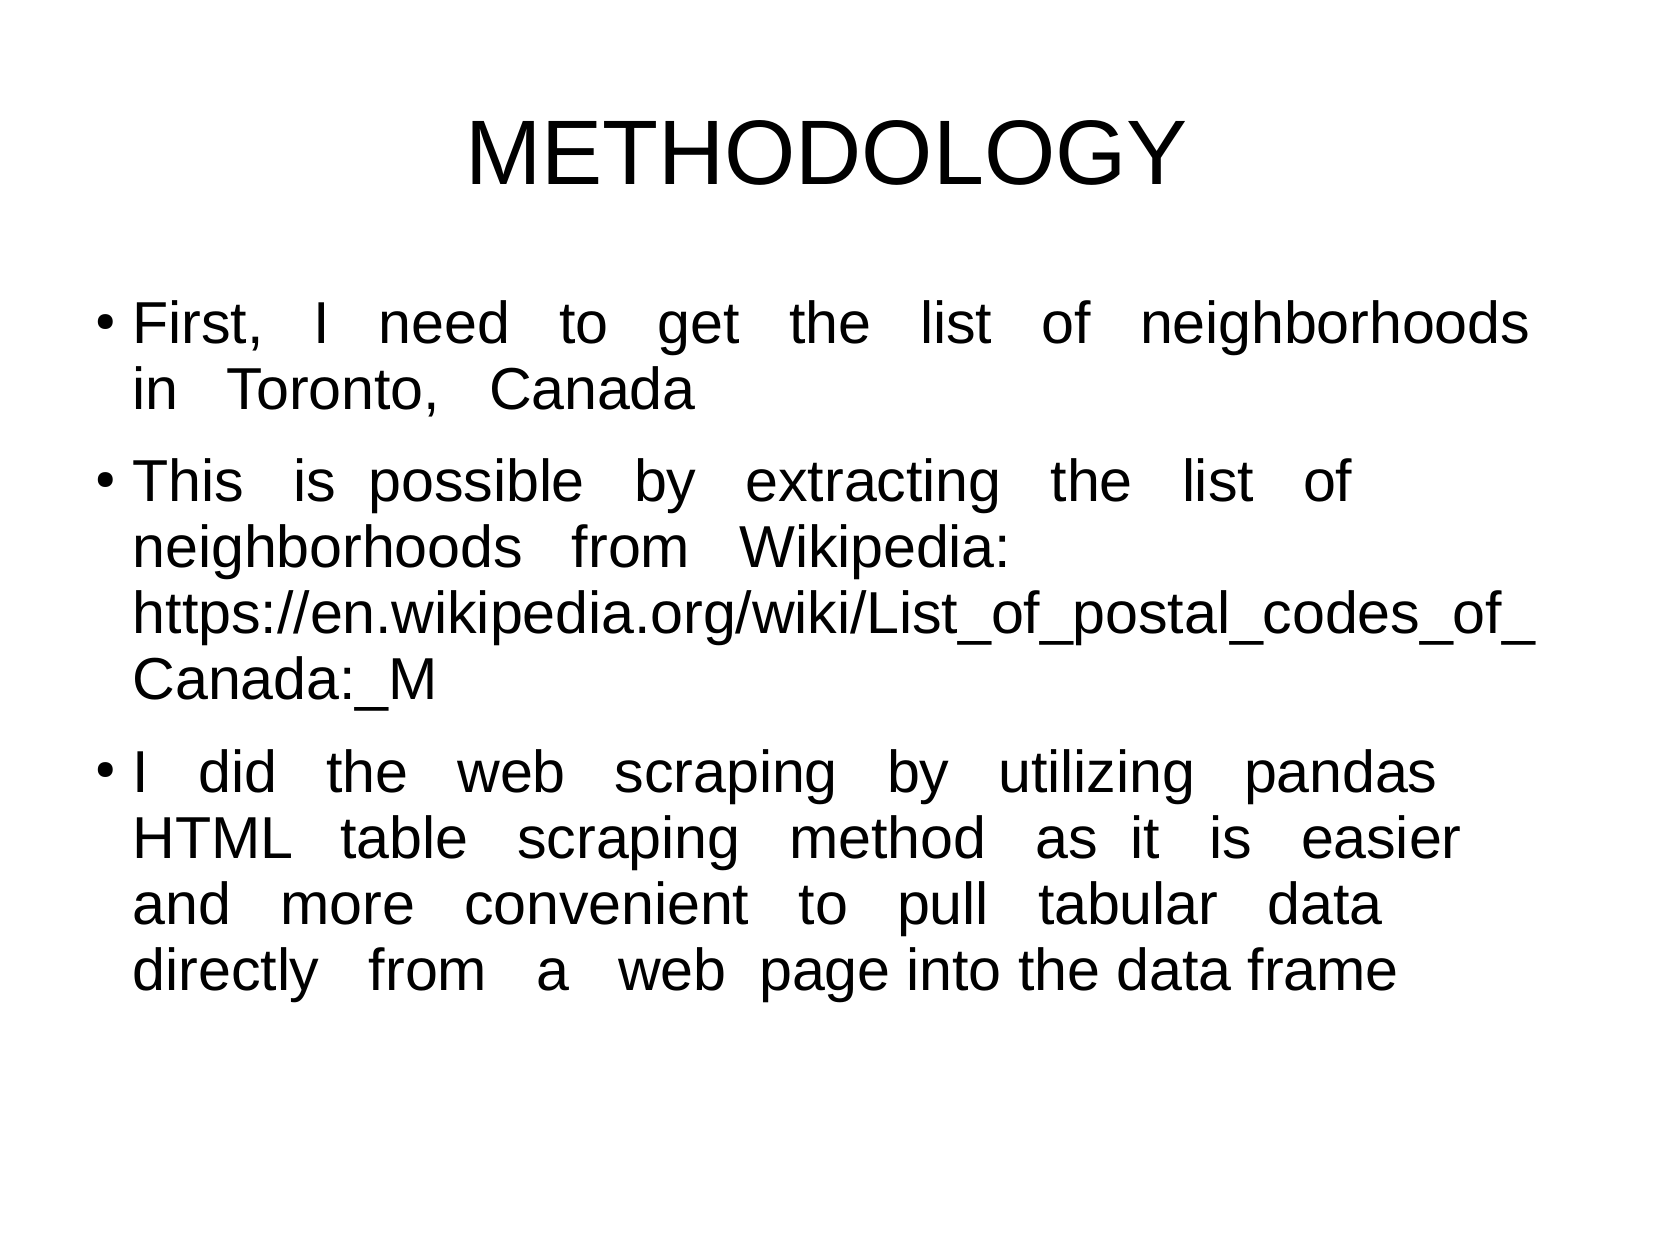

# METHODOLOGY
First, I need to get the list of neighborhoods in Toronto, Canada
This is possible by extracting the list of neighborhoods from Wikipedia: https://en.wikipedia.org/wiki/List_of_postal_codes_of_Canada:_M​
I did the web scraping by utilizing pandas HTML table scraping method as it is easier and more convenient to pull tabular data directly from a web page into the data frame